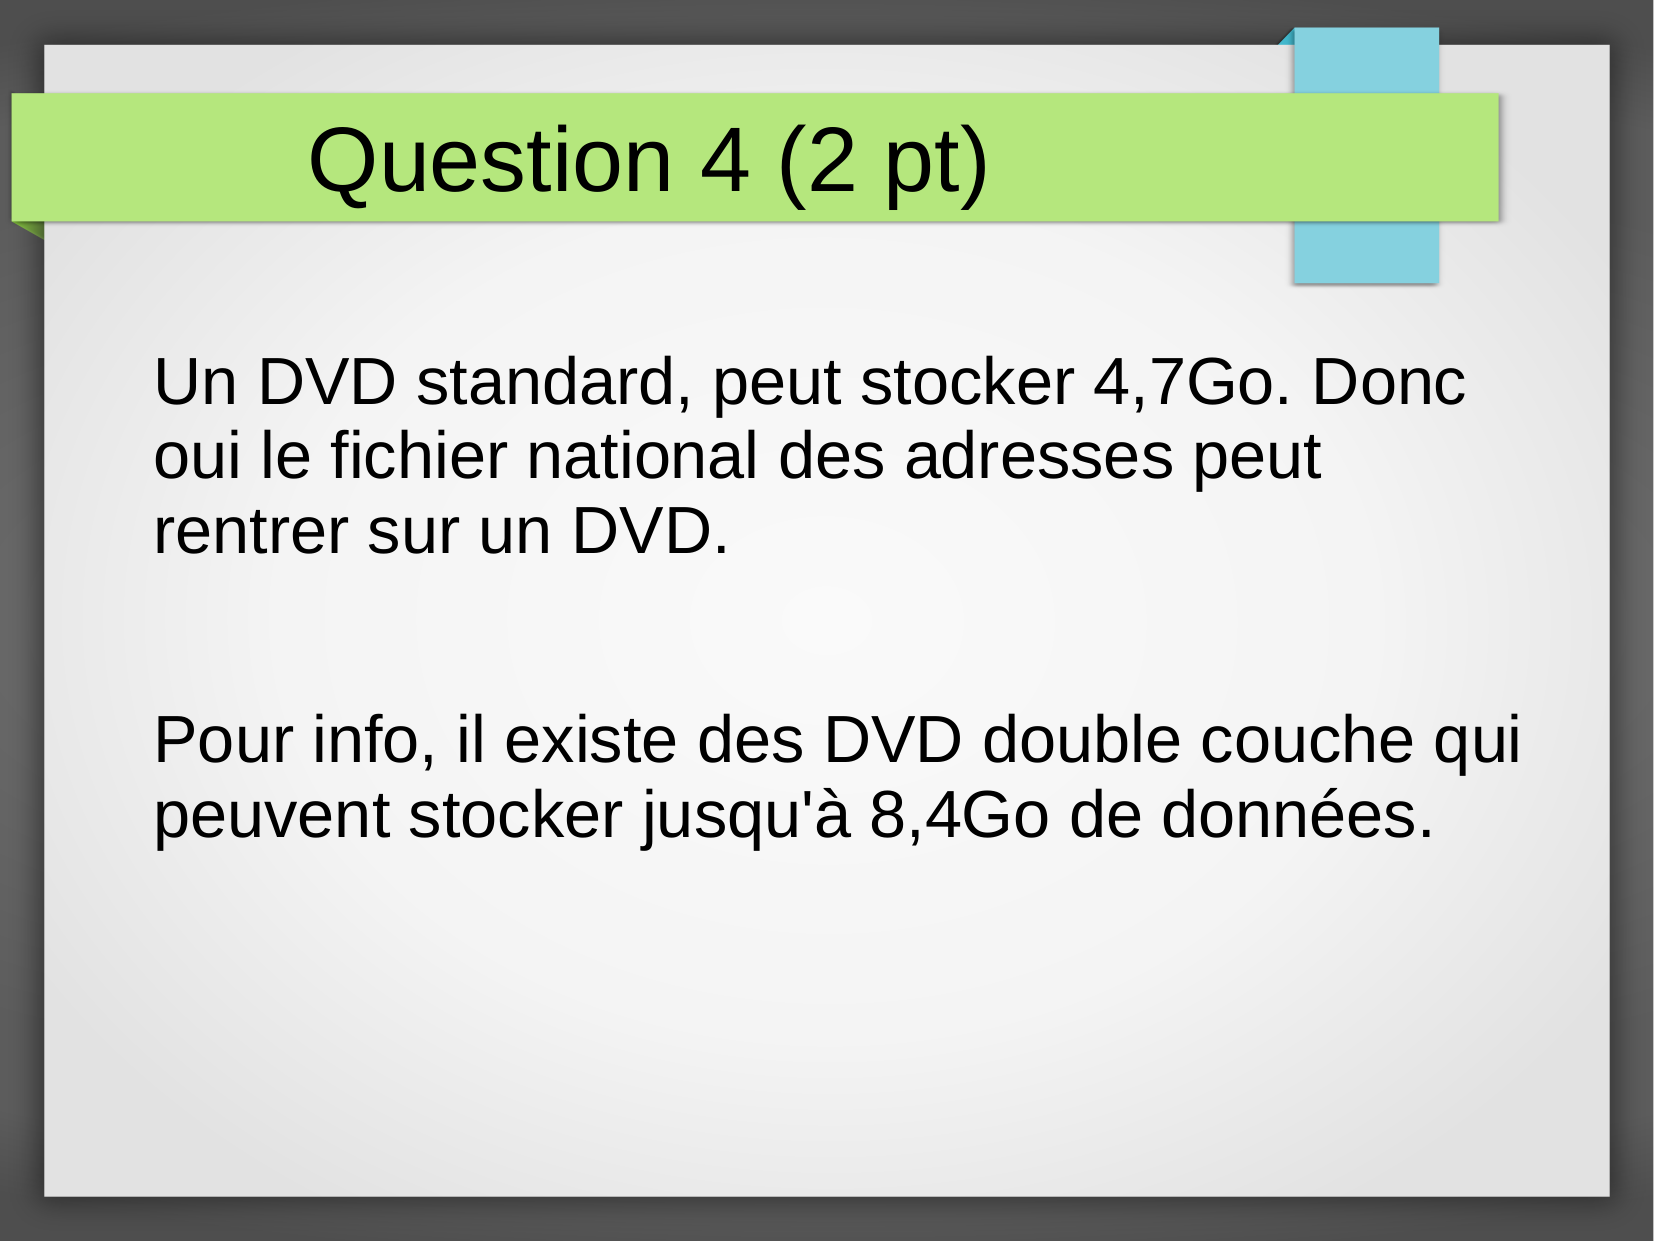

# Question 4 (2 pt)
Un DVD standard, peut stocker 4,7Go. Donc oui le fichier national des adresses peut rentrer sur un DVD.
Pour info, il existe des DVD double couche qui peuvent stocker jusqu'à 8,4Go de données.